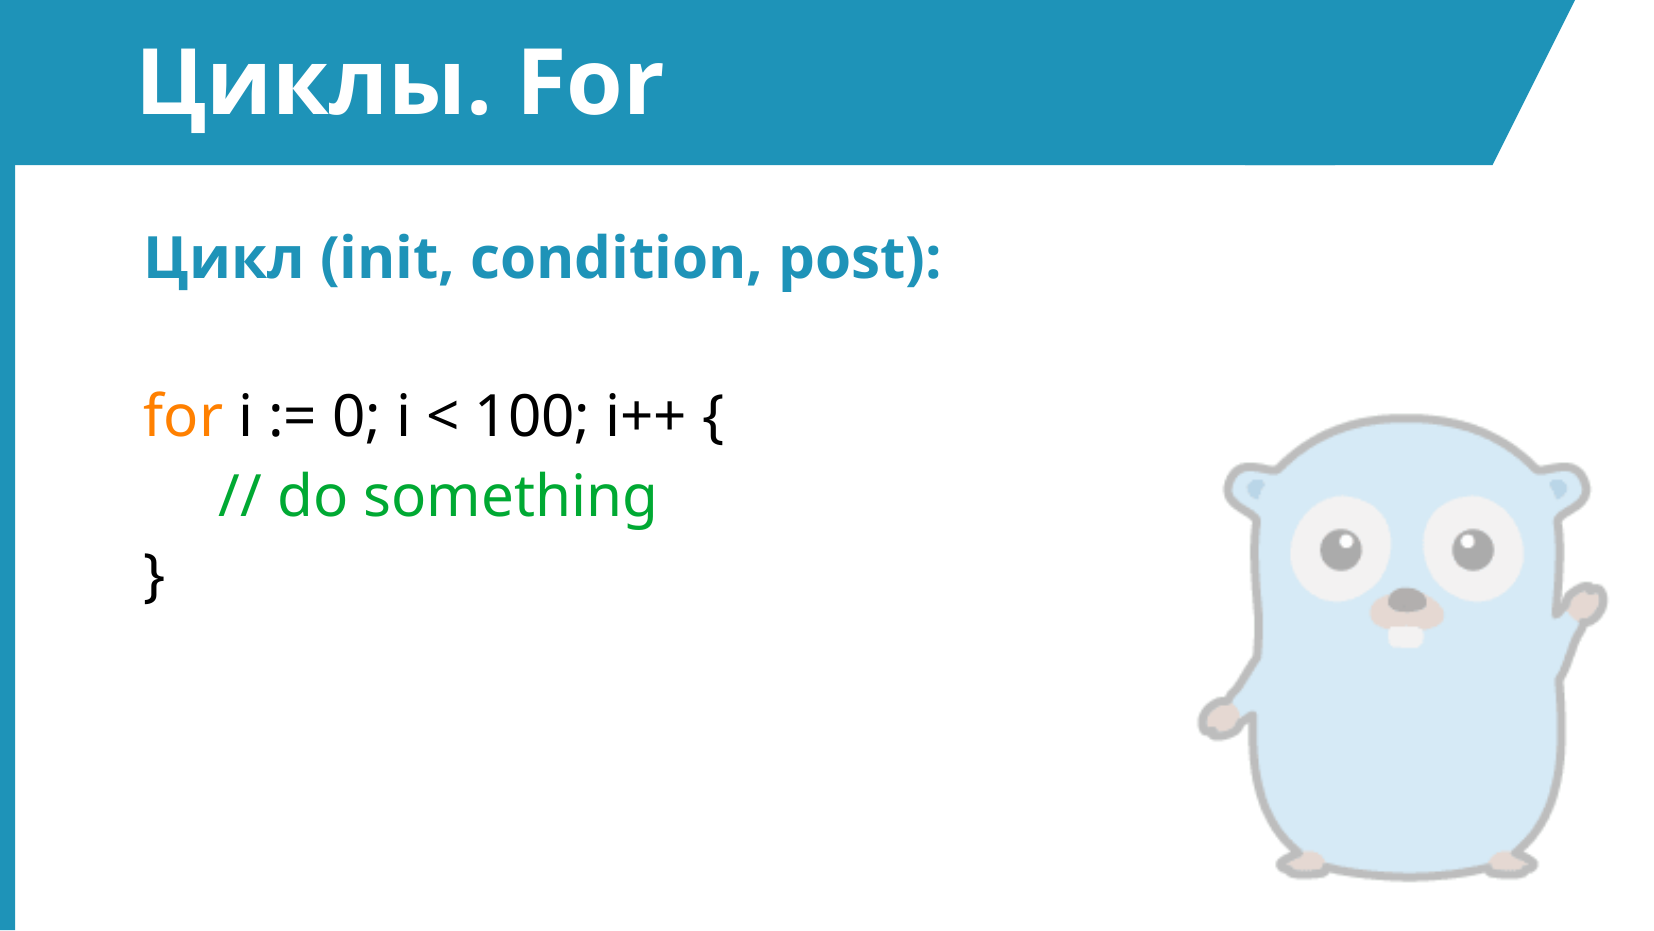

# Циклы. For
Цикл (init, condition, post):
for i := 0; i < 100; i++ {
	// do something
}